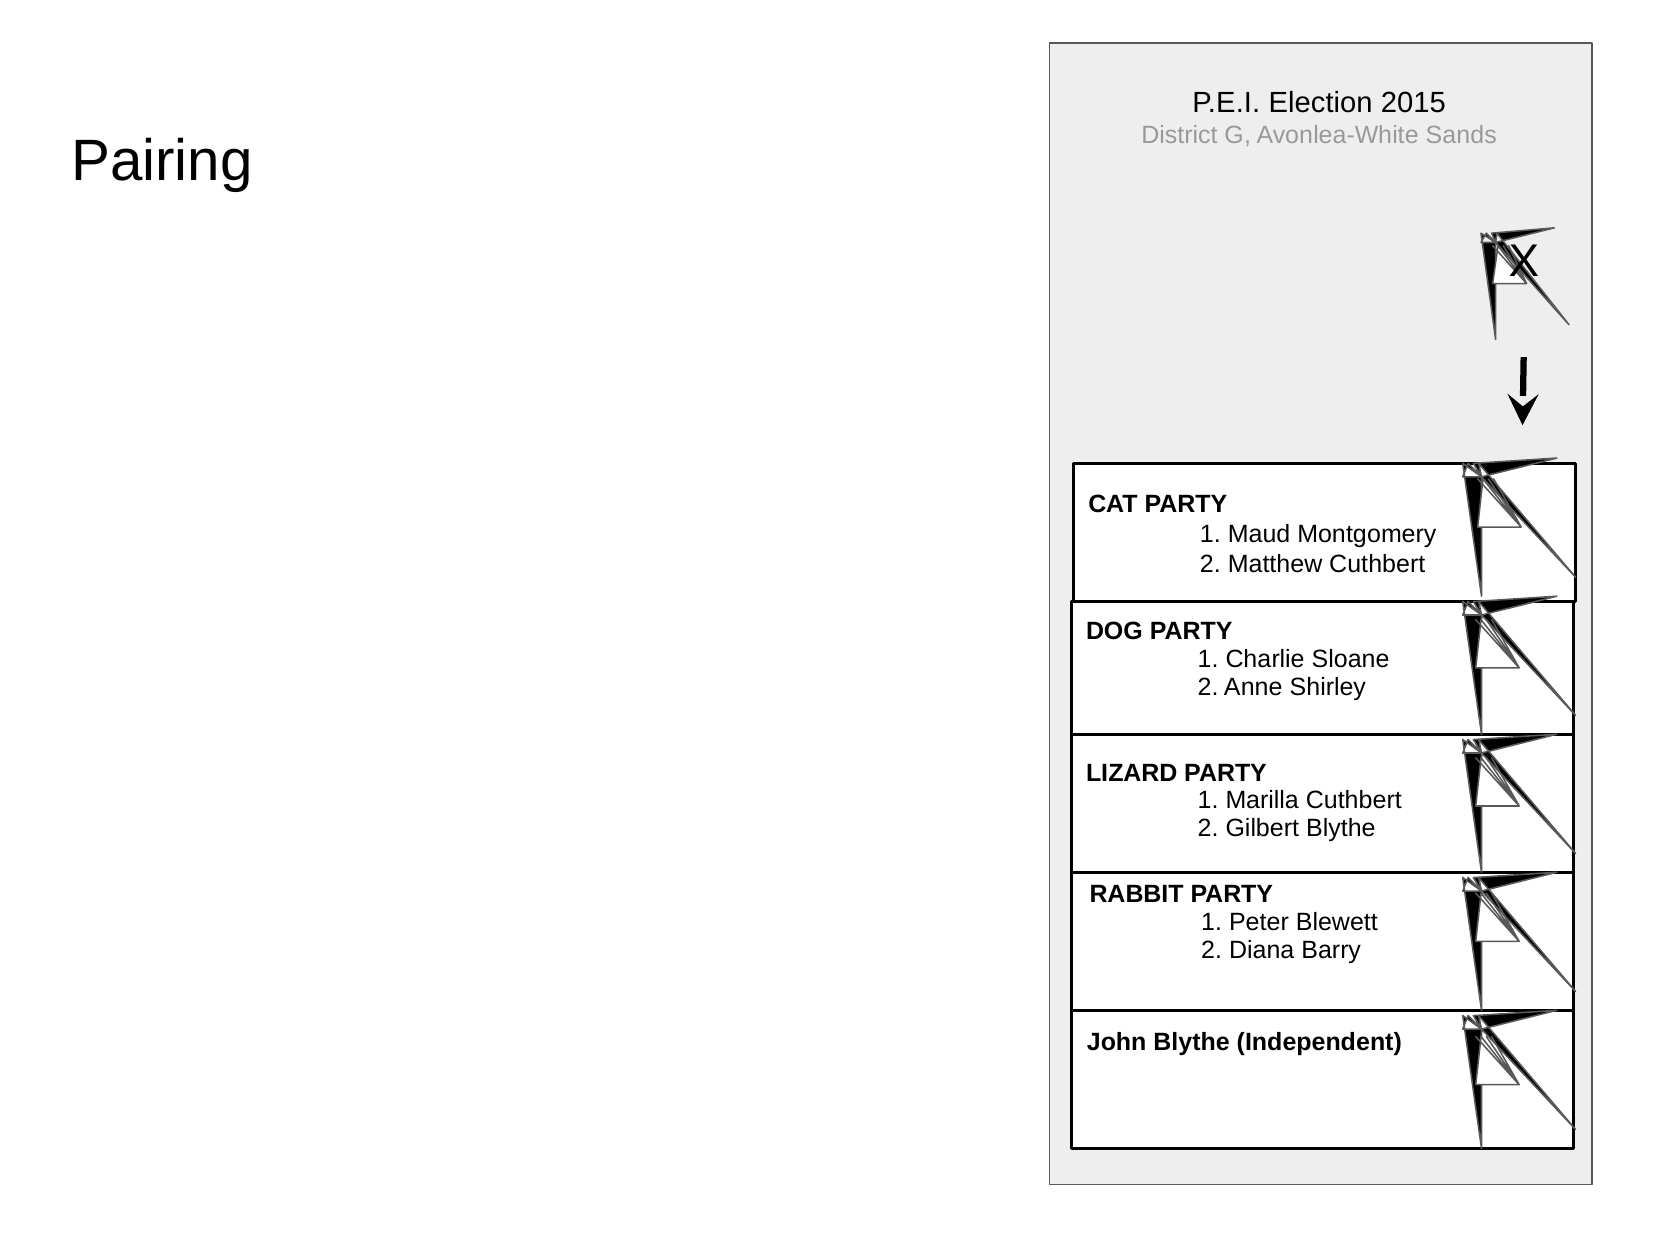

P.E.I. Election 2015
District G, Avonlea-White Sands
# Pairing
X
CAT PARTY
 1. Maud Montgomery
 2. Matthew Cuthbert
DOG PARTY
 1. Charlie Sloane
 2. Anne Shirley
LIZARD PARTY
 1. Marilla Cuthbert
 2. Gilbert Blythe
RABBIT PARTY
 1. Peter Blewett
 2. Diana Barry
John Blythe (Independent)